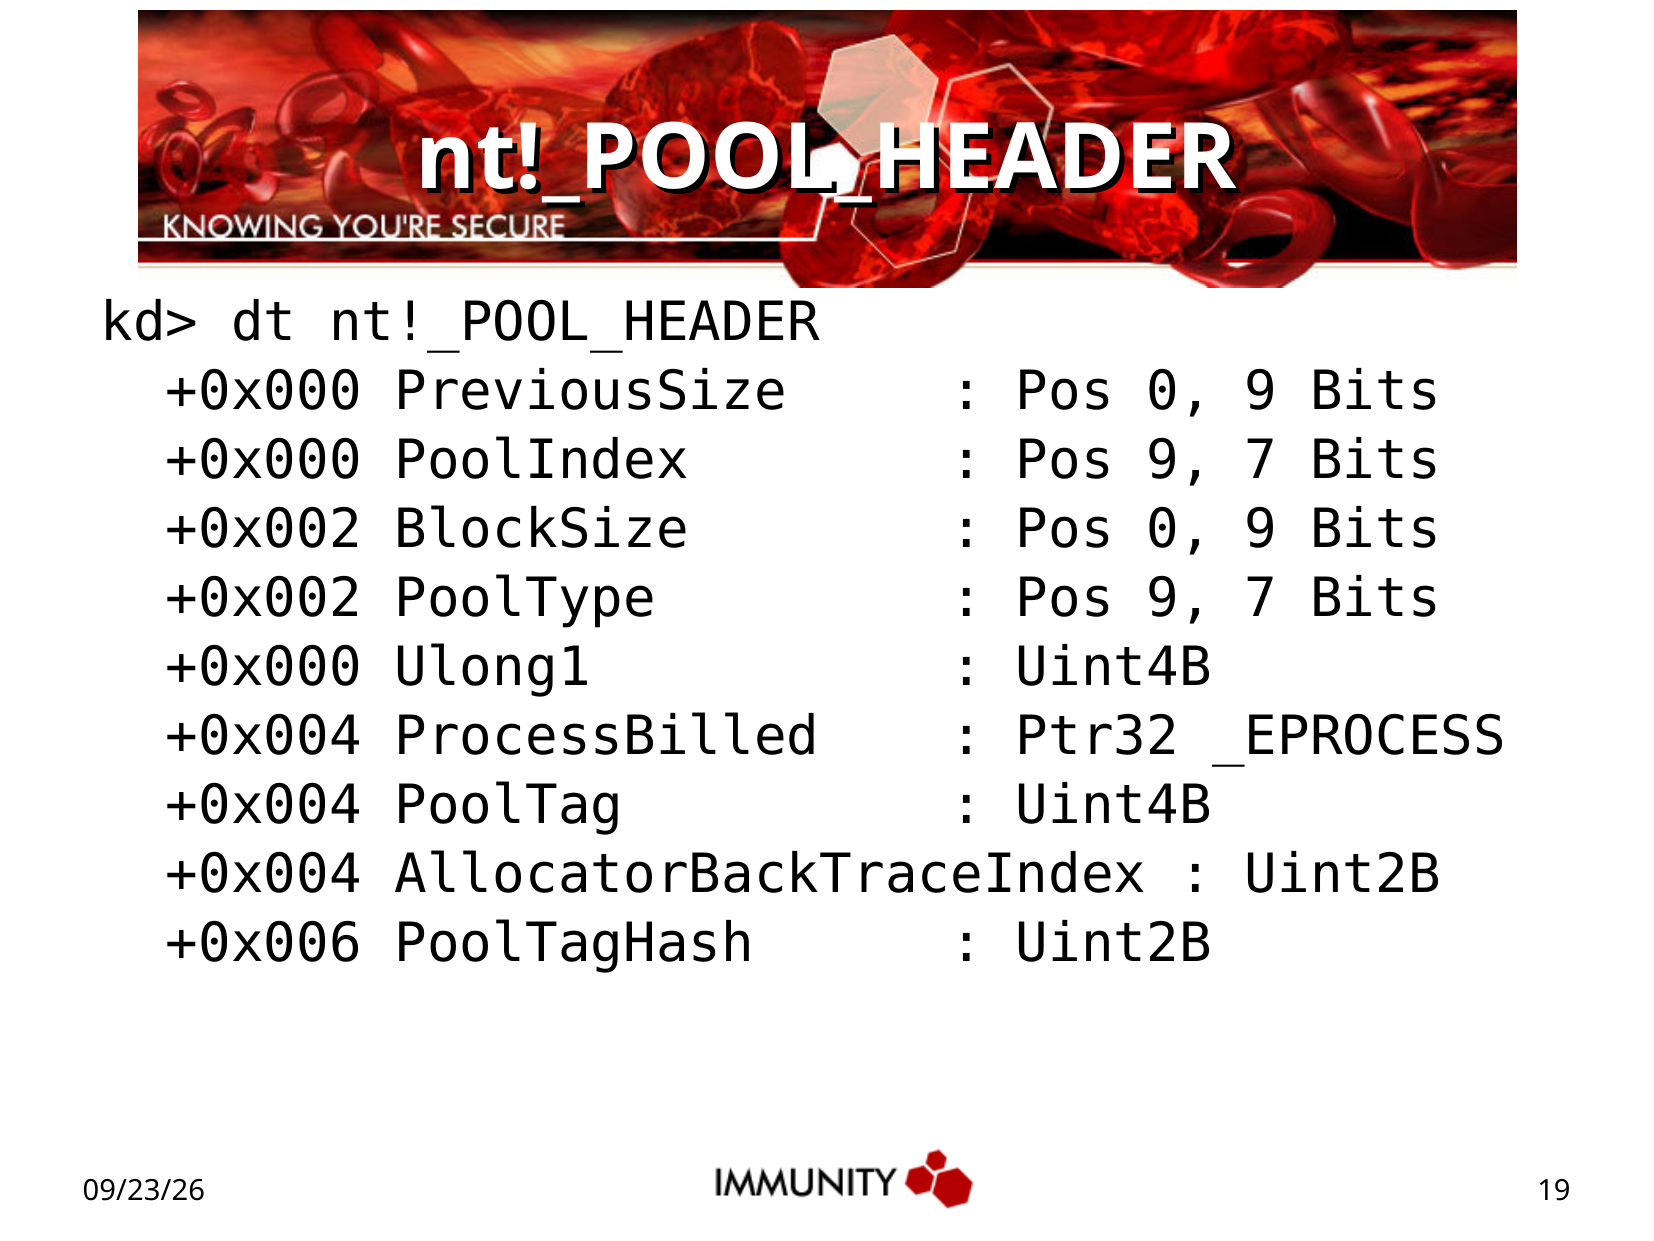

# nt!_POOL_HEADER
kd> dt nt!_POOL_HEADER
 +0x000 PreviousSize : Pos 0, 9 Bits
 +0x000 PoolIndex : Pos 9, 7 Bits
 +0x002 BlockSize : Pos 0, 9 Bits
 +0x002 PoolType : Pos 9, 7 Bits
 +0x000 Ulong1 : Uint4B
 +0x004 ProcessBilled : Ptr32 _EPROCESS
 +0x004 PoolTag : Uint4B
 +0x004 AllocatorBackTraceIndex : Uint2B
 +0x006 PoolTagHash : Uint2B
19